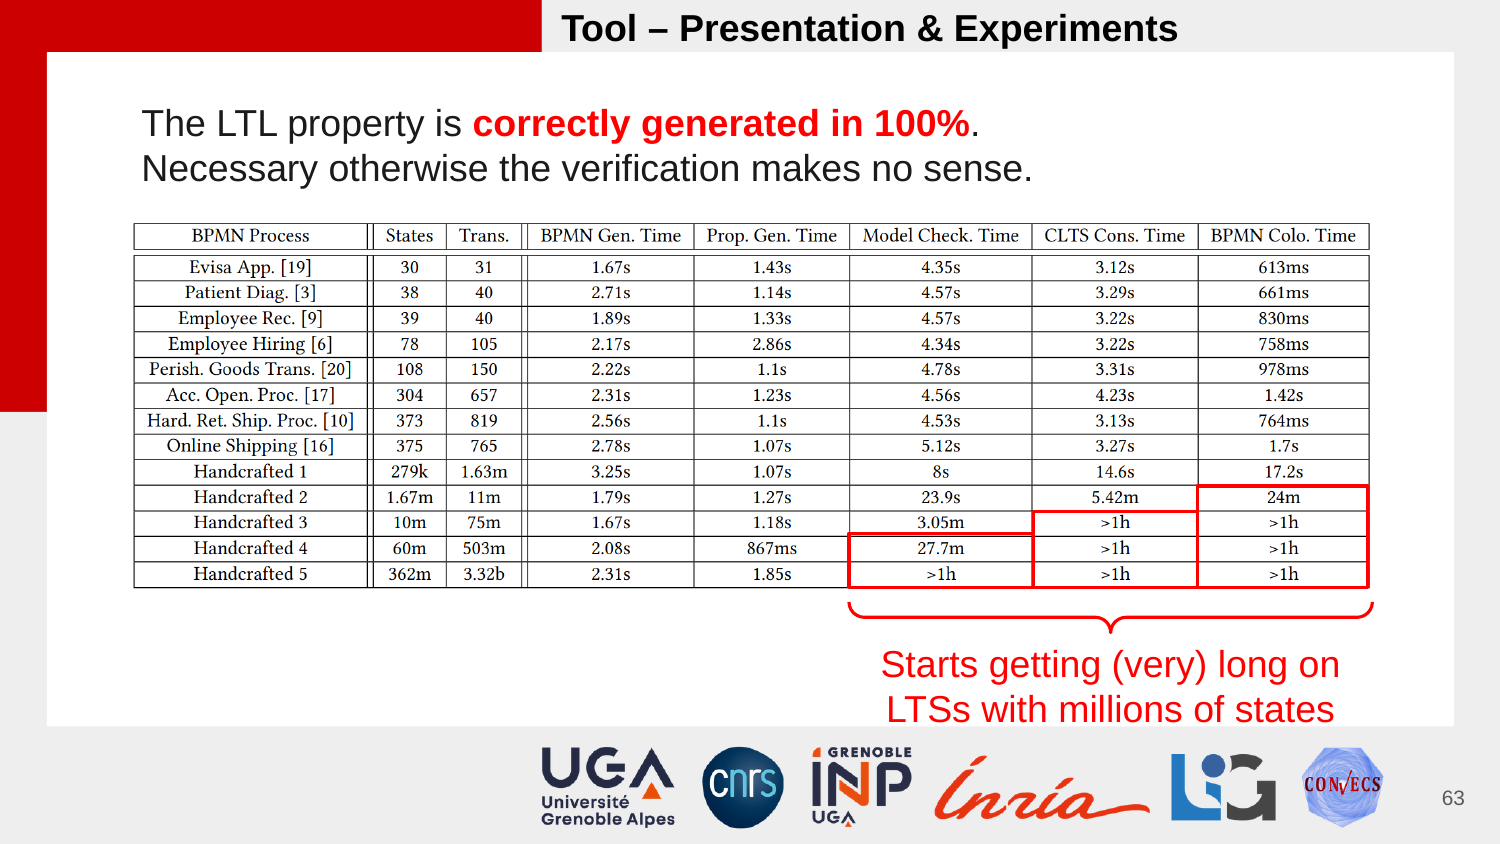

Tool – Presentation & Experiments
The LTL property is correctly generated in 100%.
Necessary otherwise the verification makes no sense.
Starts getting (very) long on LTSs with millions of states